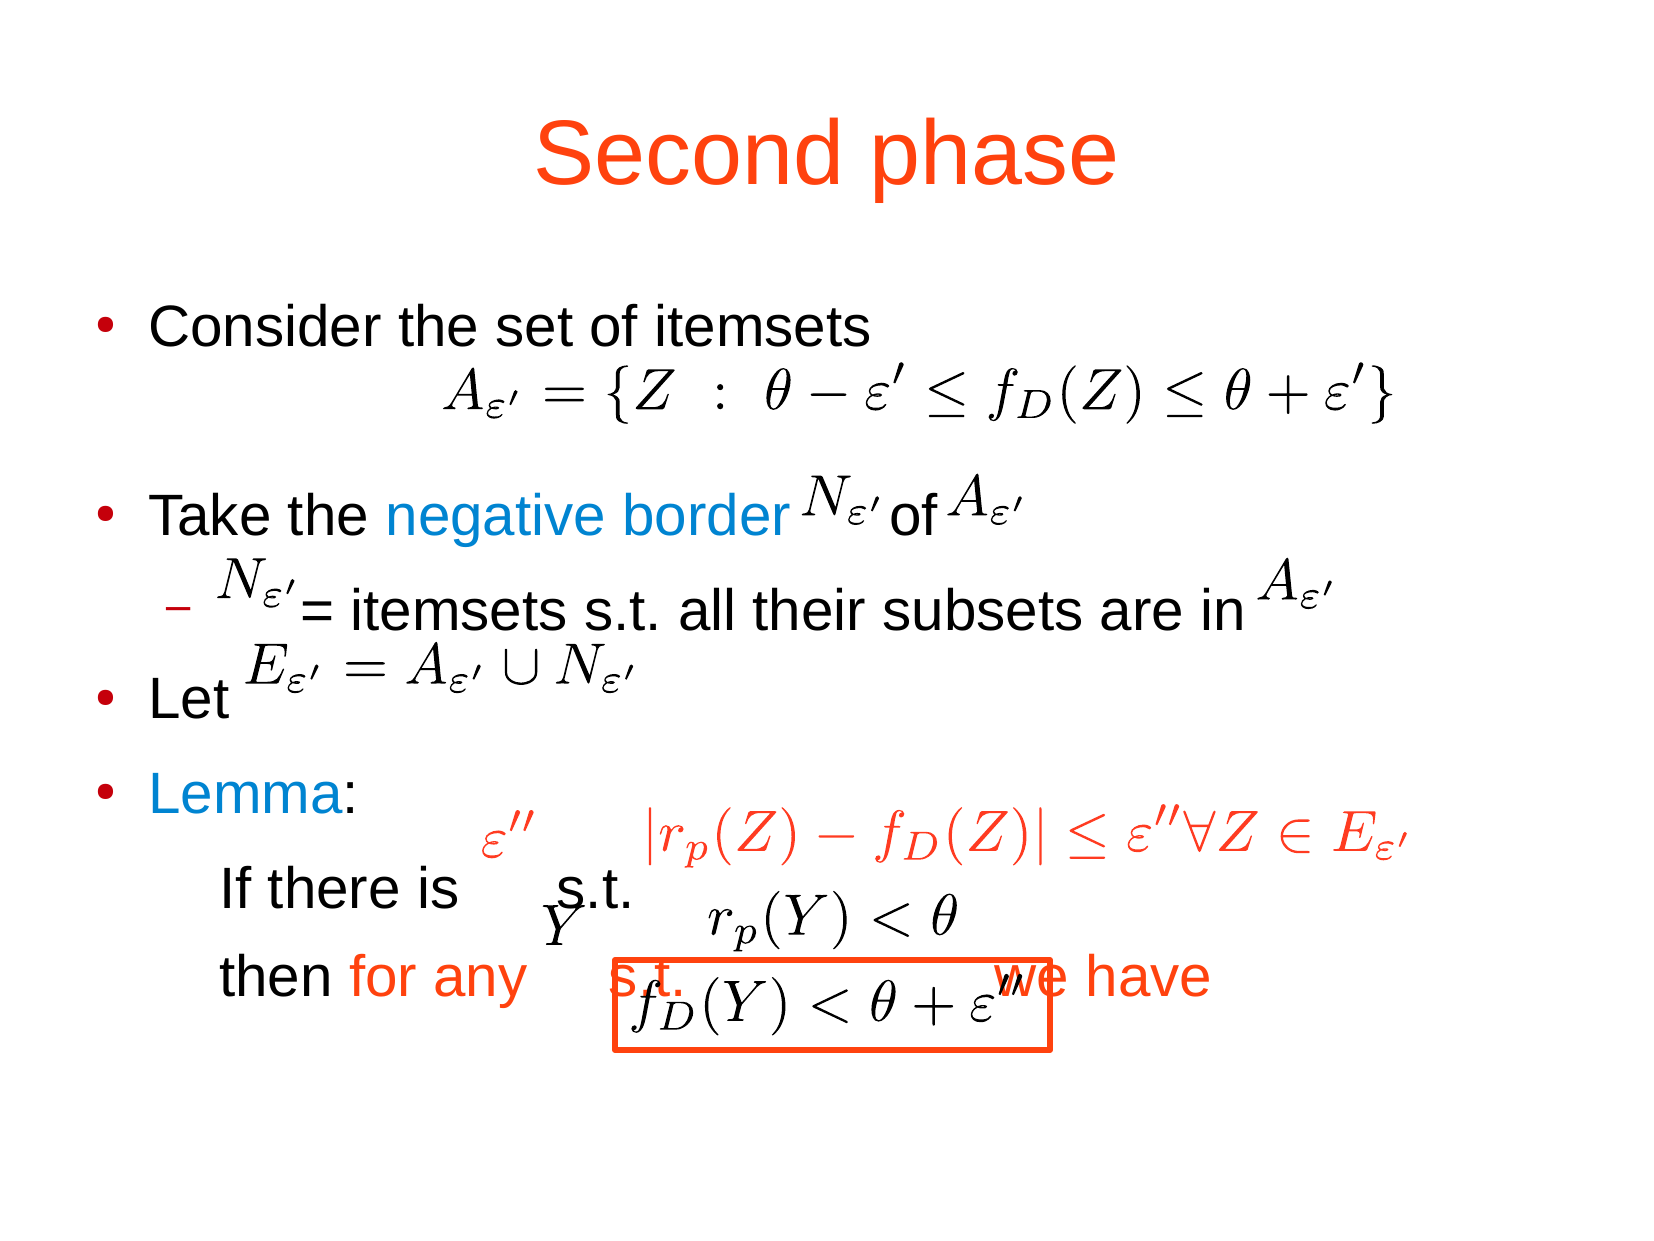

# Second phase
Consider the set of itemsets
Take the negative border of
 = itemsets s.t. all their subsets are in
Let
Lemma:
If there is s.t.
then for any s.t. we have